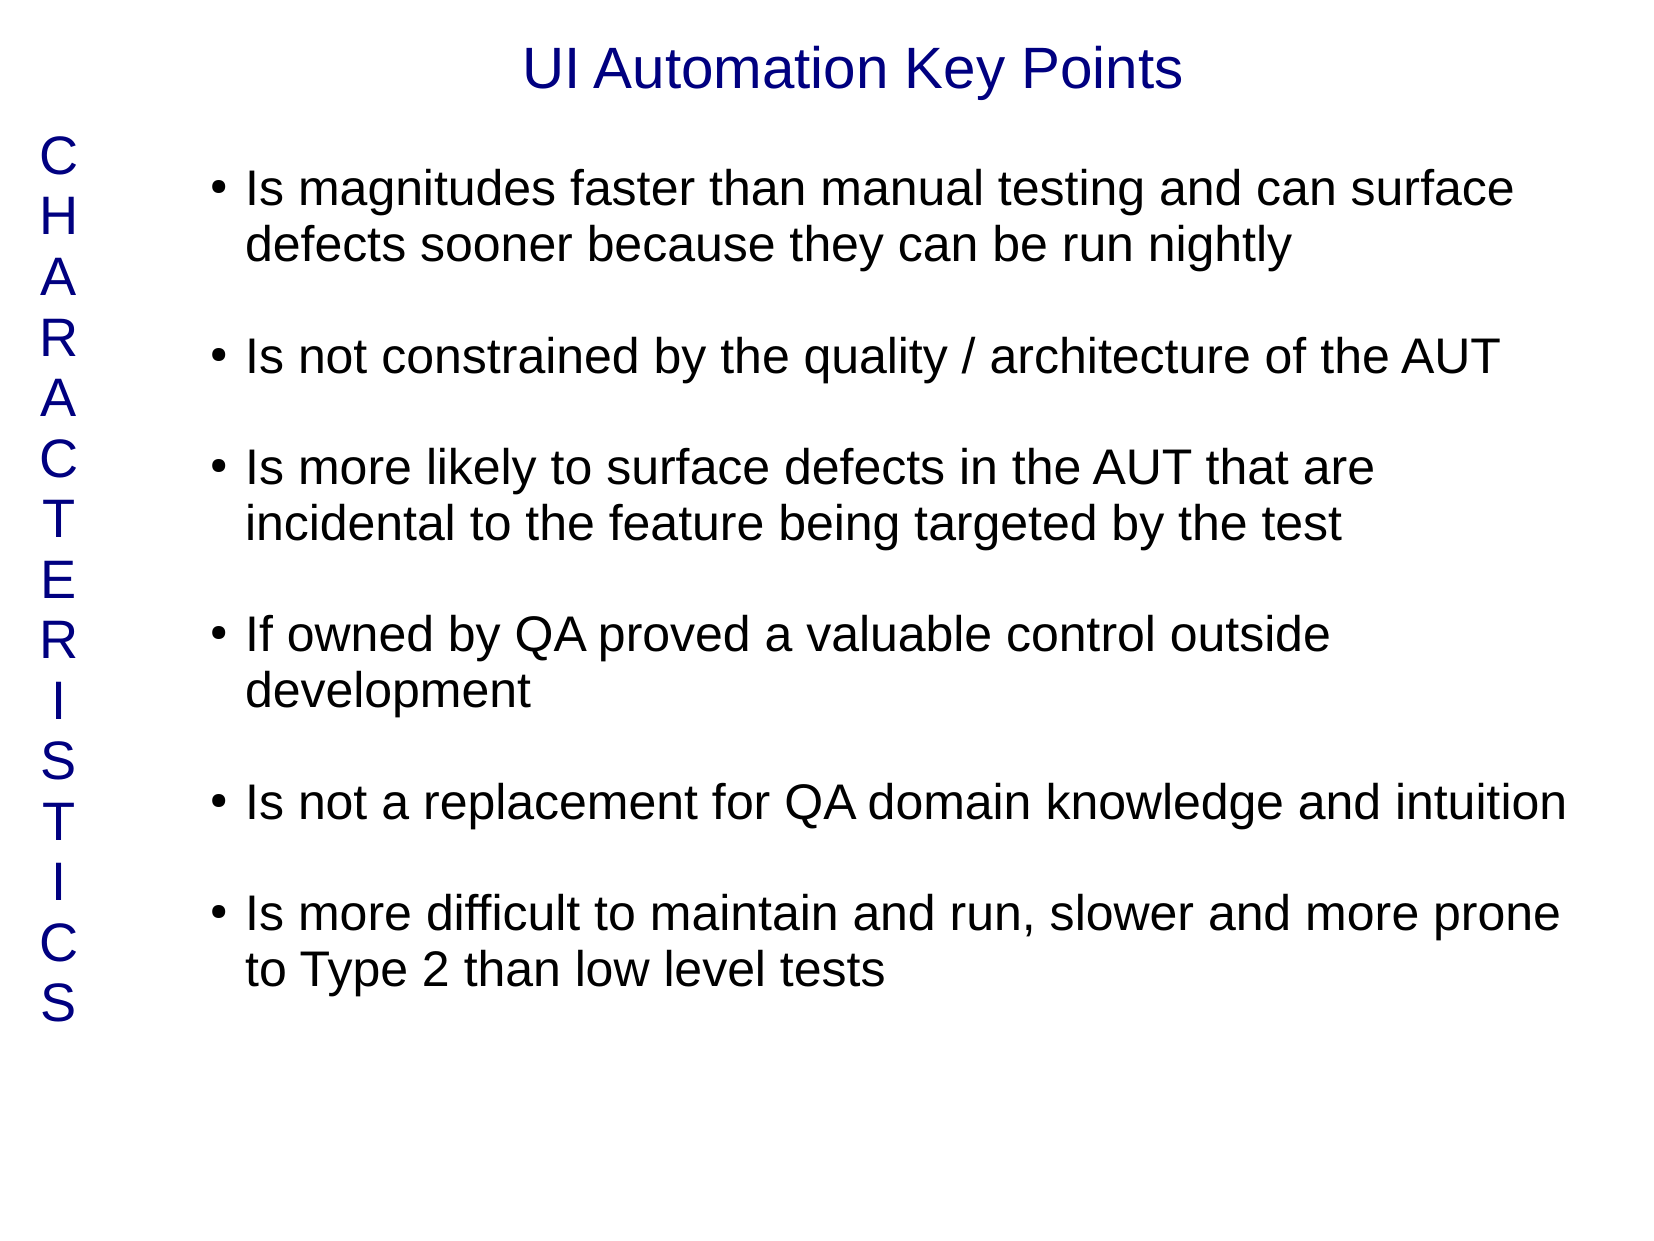

UI Automation Key Points
C
HARACTERISTICS
Is magnitudes faster than manual testing and can surface defects sooner because they can be run nightly
Is not constrained by the quality / architecture of the AUT
Is more likely to surface defects in the AUT that are incidental to the feature being targeted by the test
If owned by QA proved a valuable control outside development
Is not a replacement for QA domain knowledge and intuition
Is more difficult to maintain and run, slower and more prone to Type 2 than low level tests